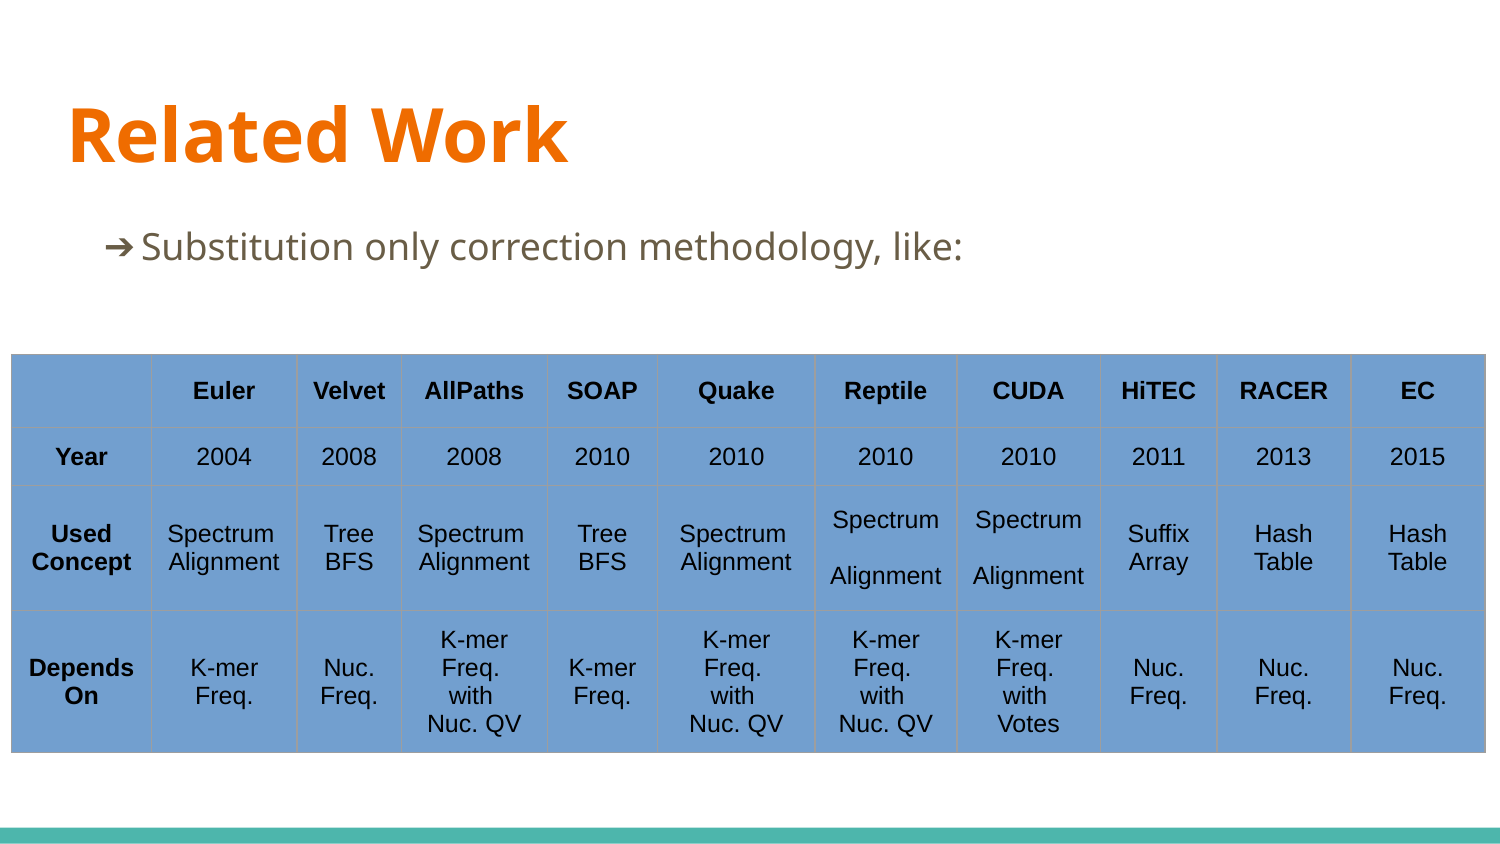

# Related Work
Substitution only correction methodology, like:
| | Euler | Velvet | AllPaths | SOAP | Quake | Reptile | CUDA | HiTEC | RACER | EC |
| --- | --- | --- | --- | --- | --- | --- | --- | --- | --- | --- |
| Year | 2004 | 2008 | 2008 | 2010 | 2010 | 2010 | 2010 | 2011 | 2013 | 2015 |
| Used Concept | Spectrum Alignment | Tree BFS | Spectrum Alignment | Tree BFS | Spectrum Alignment | Spectrum Alignment | Spectrum Alignment | Suffix Array | Hash Table | Hash Table |
| Depends On | K-mer Freq. | Nuc. Freq. | K-mer Freq. with Nuc. QV | K-mer Freq. | K-mer Freq. with Nuc. QV | K-mer Freq. with Nuc. QV | K-mer Freq. with Votes | Nuc. Freq. | Nuc. Freq. | Nuc. Freq. |